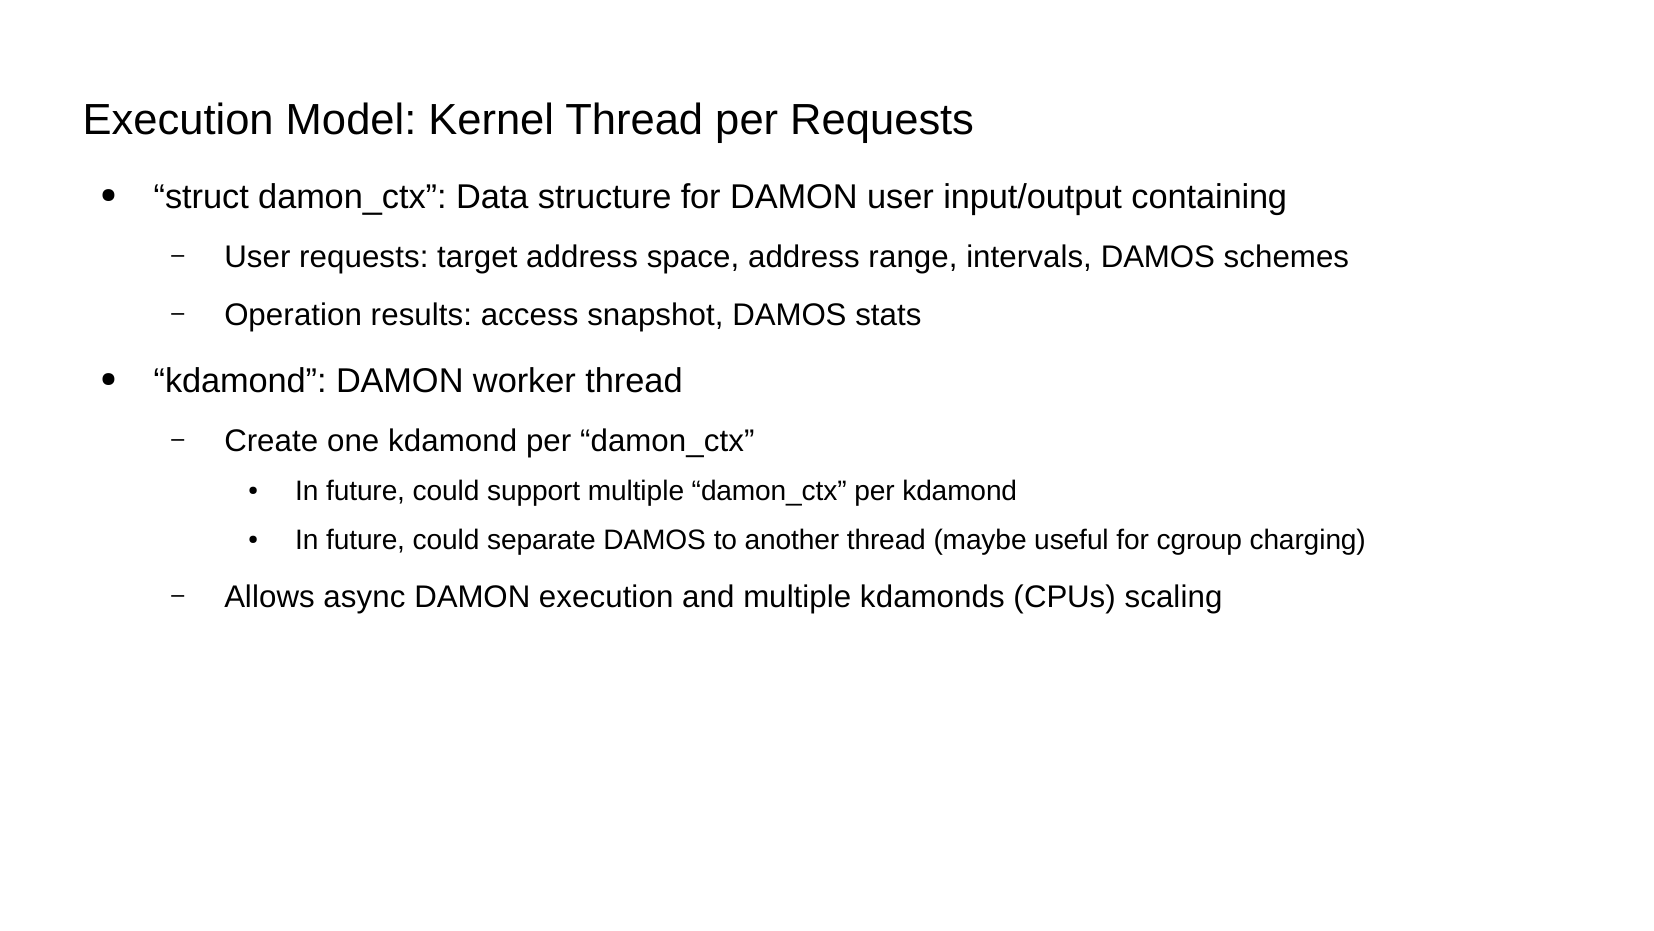

# Execution Model: Kernel Thread per Requests
“struct damon_ctx”: Data structure for DAMON user input/output containing
User requests: target address space, address range, intervals, DAMOS schemes
Operation results: access snapshot, DAMOS stats
“kdamond”: DAMON worker thread
Create one kdamond per “damon_ctx”
In future, could support multiple “damon_ctx” per kdamond
In future, could separate DAMOS to another thread (maybe useful for cgroup charging)
Allows async DAMON execution and multiple kdamonds (CPUs) scaling